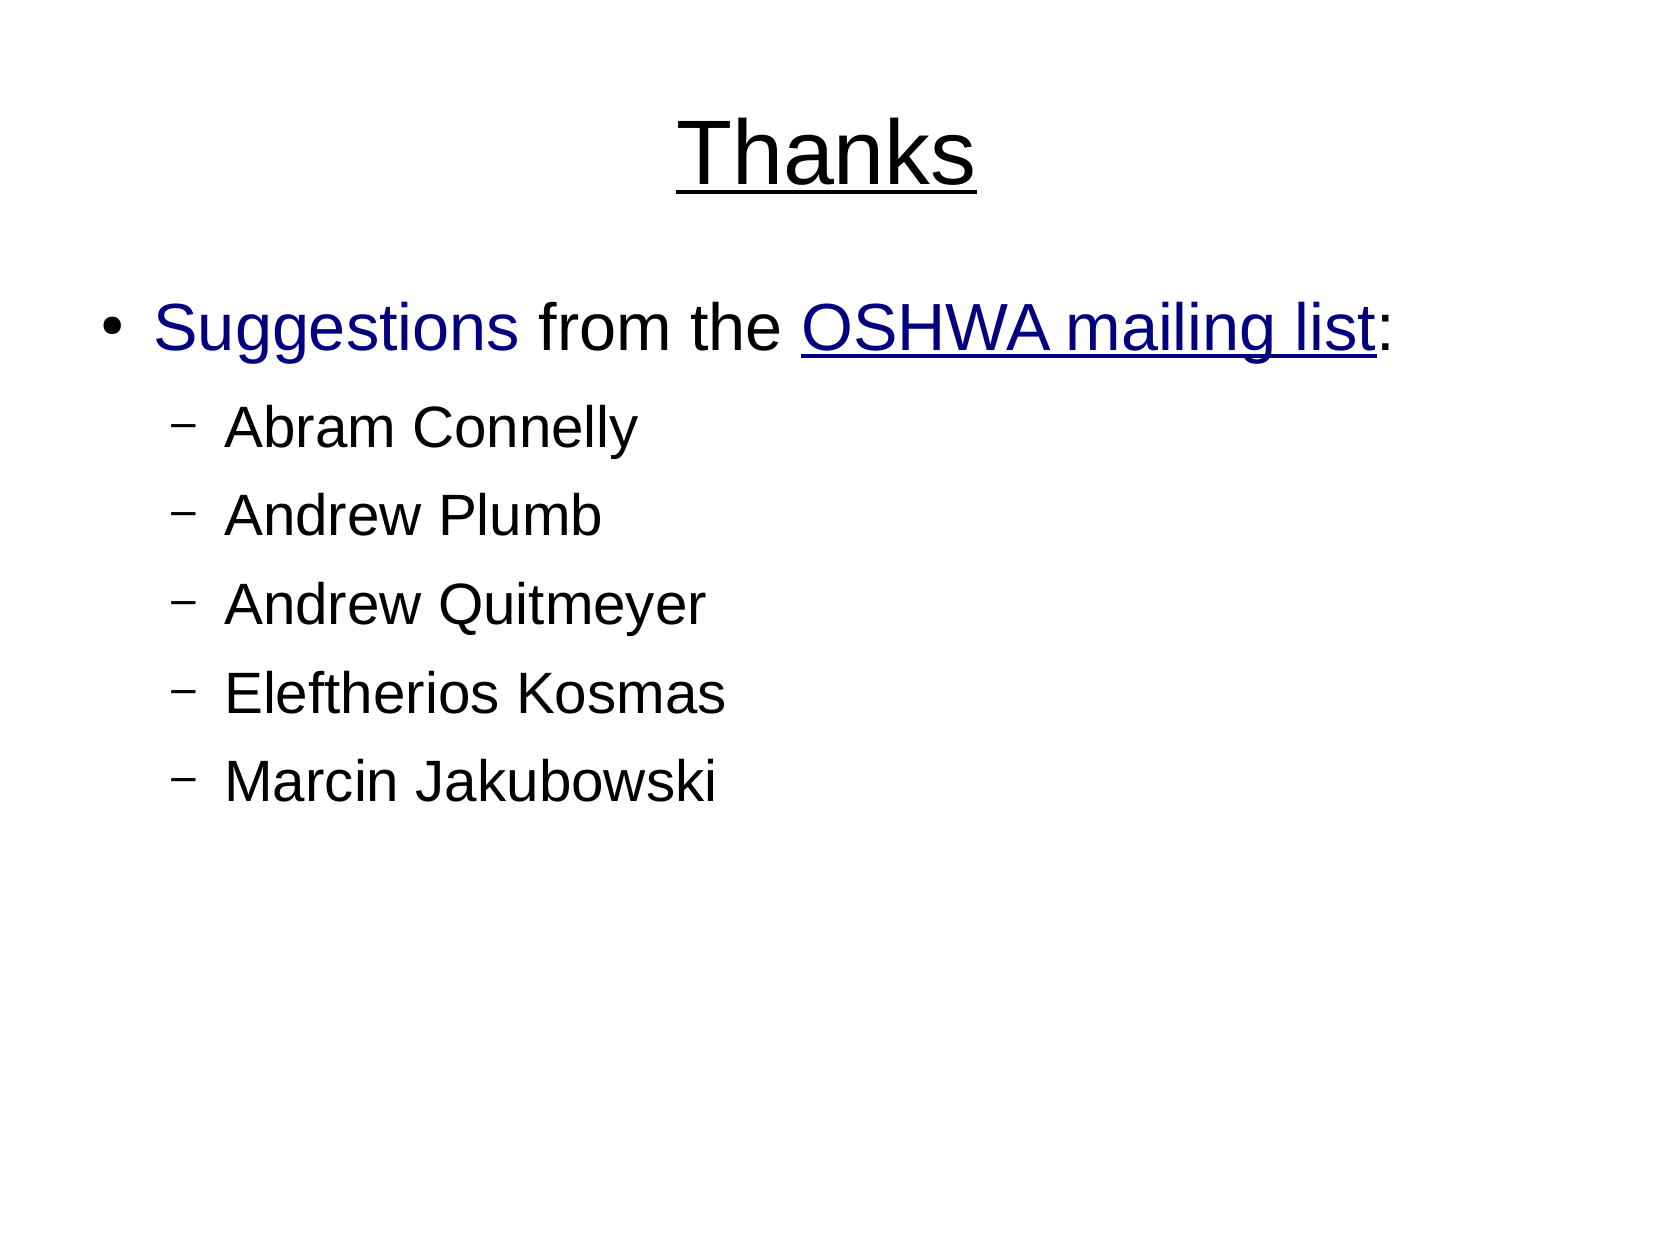

# Thanks
Suggestions from the OSHWA mailing list:
Abram Connelly
Andrew Plumb
Andrew Quitmeyer
Eleftherios Kosmas
Marcin Jakubowski